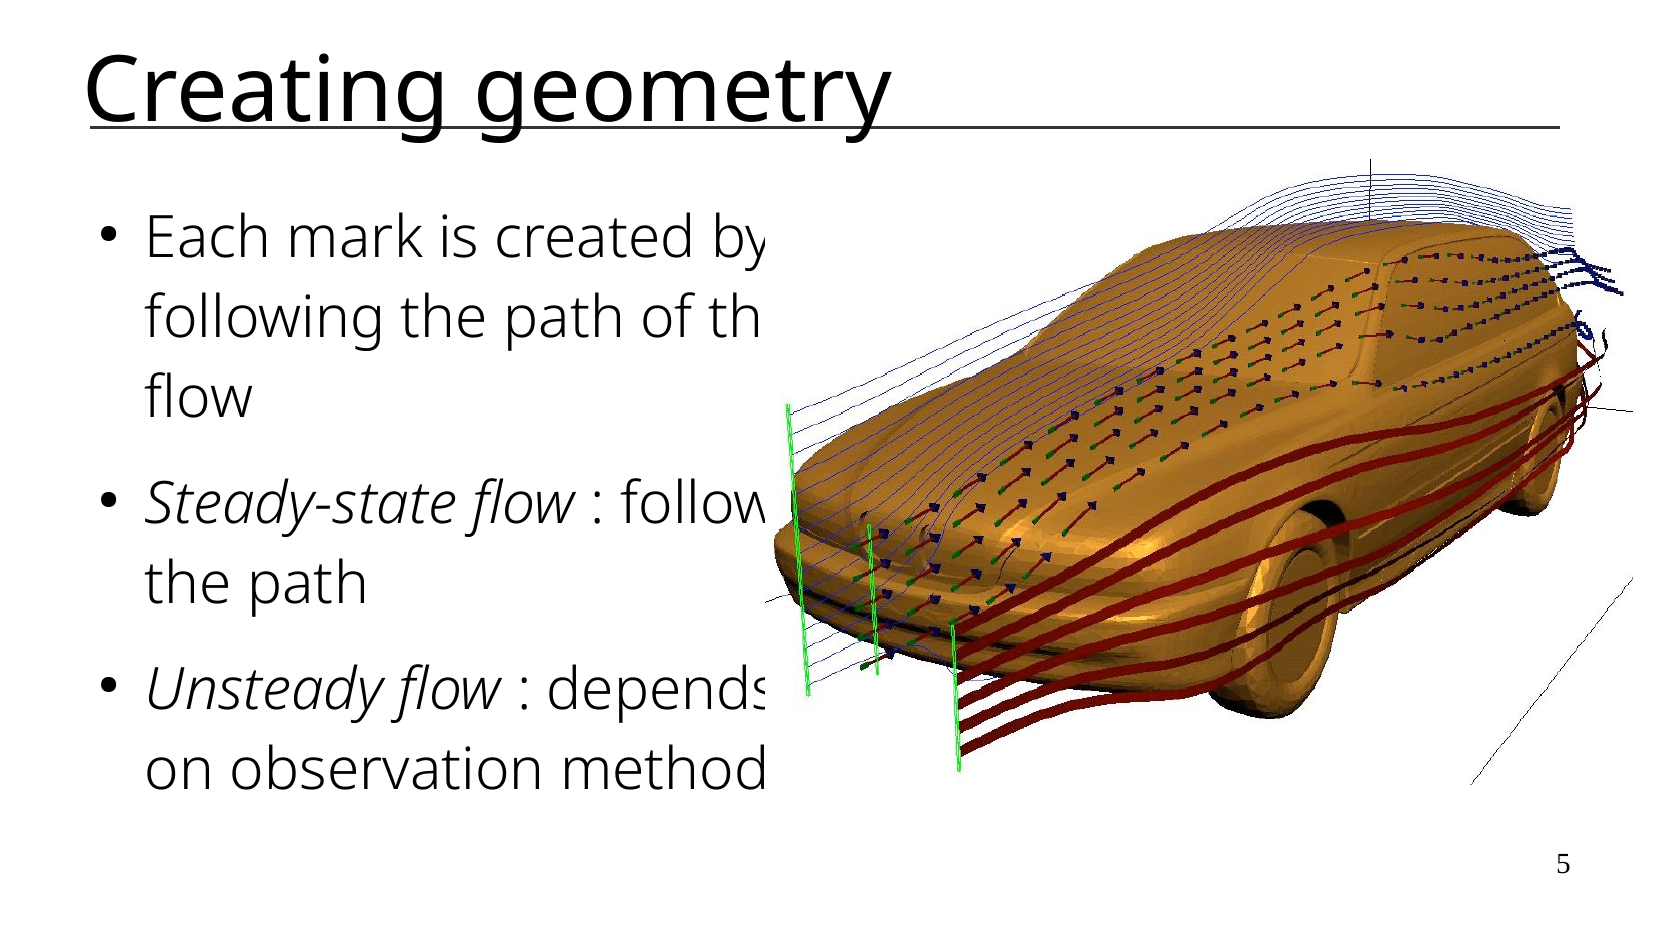

# Creating geometry
Each mark is created by following the path of the flow
Steady-state flow : follow the path
Unsteady flow : depends on observation method
5